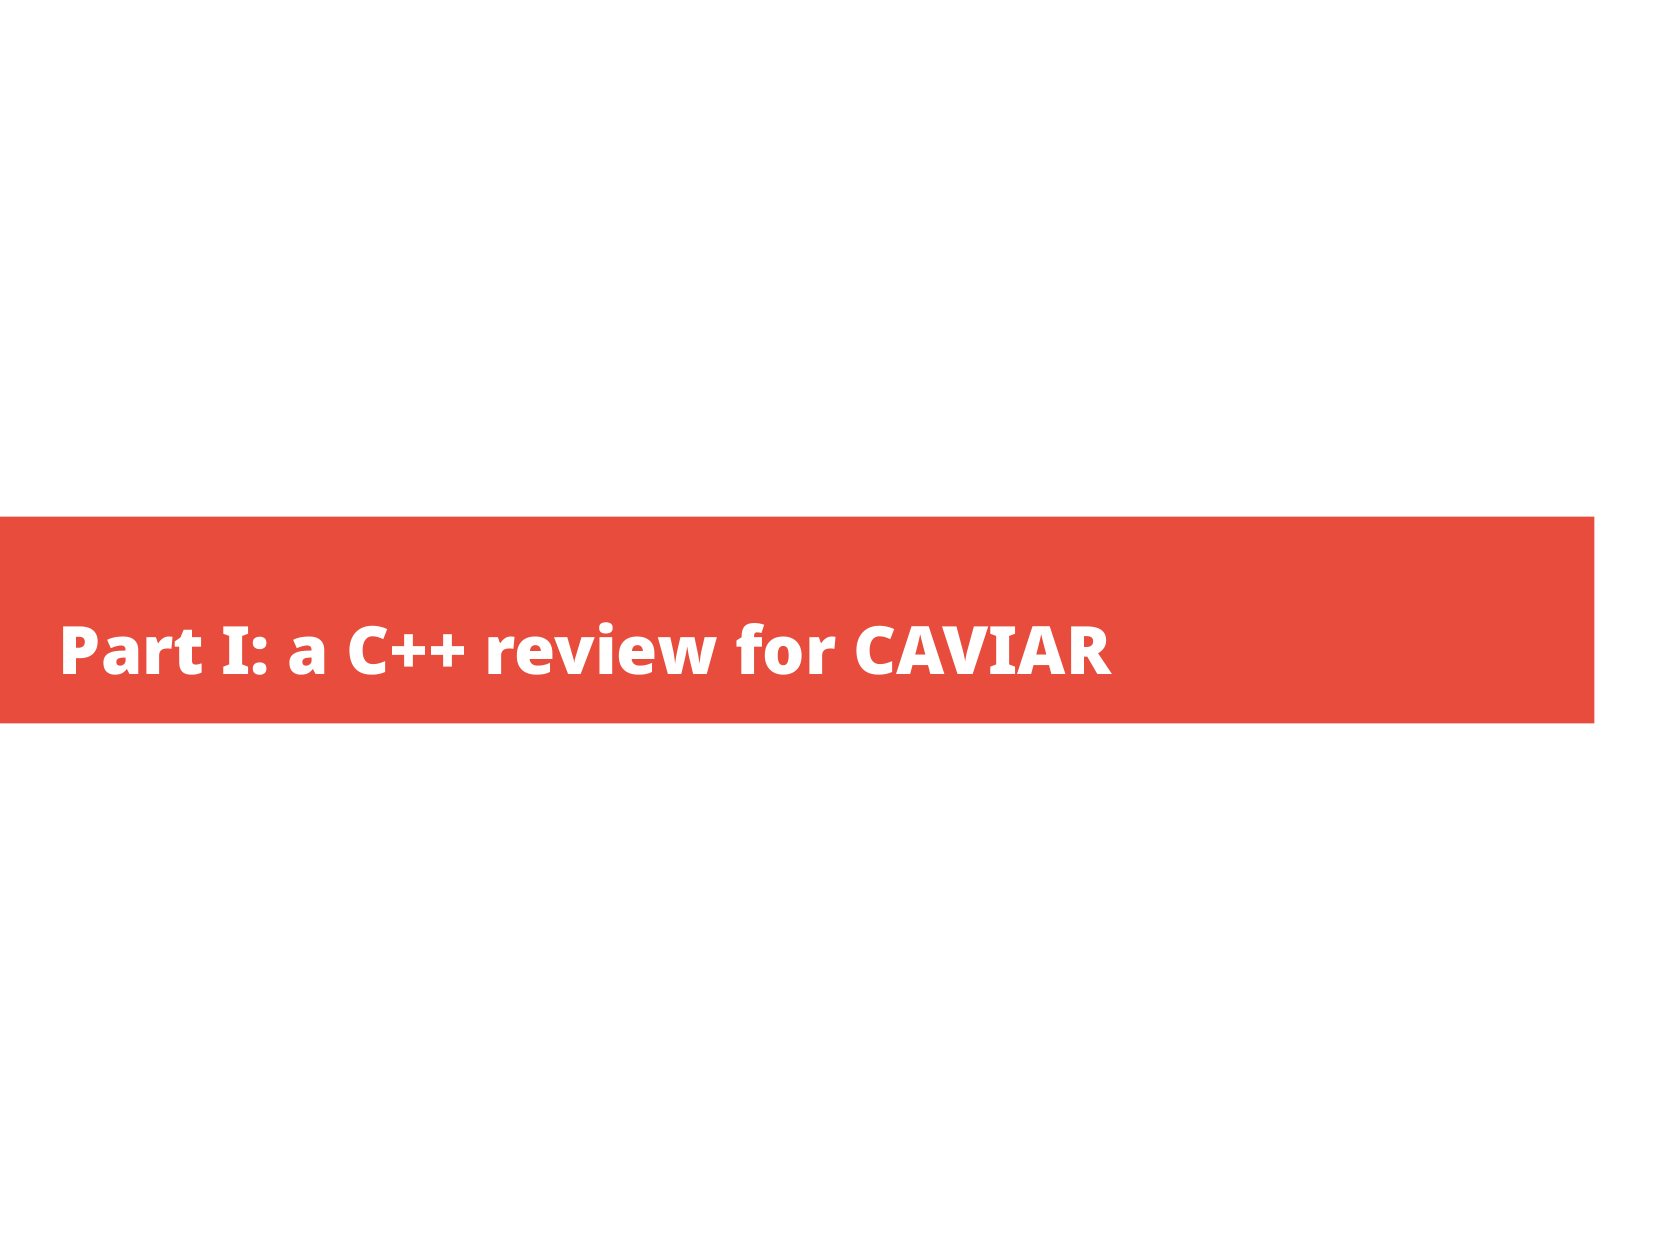

# Part I: a C++ review for CAVIAR